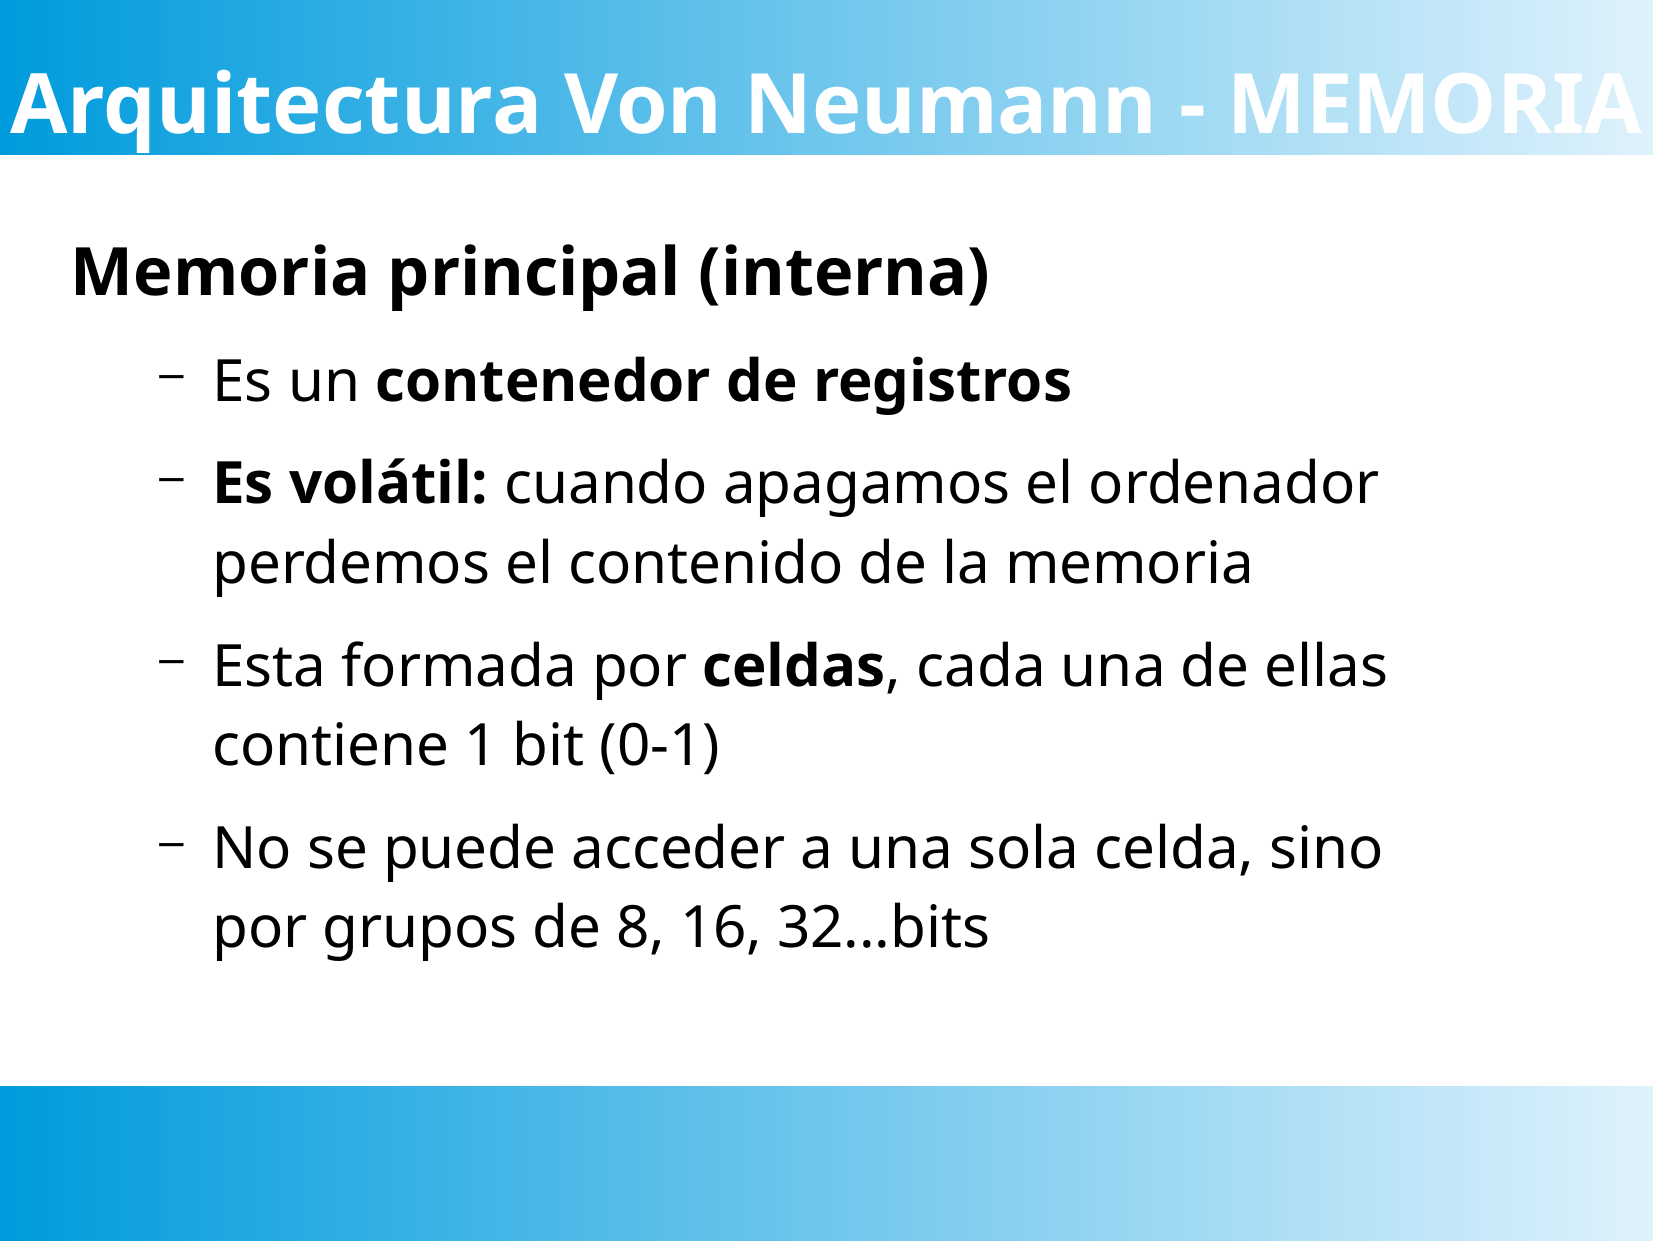

# Arquitectura Von Neumann - MEMORIA
Memoria principal (interna)
Es un contenedor de registros
Es volátil: cuando apagamos el ordenador perdemos el contenido de la memoria
Esta formada por celdas, cada una de ellas contiene 1 bit (0-1)
No se puede acceder a una sola celda, sino por grupos de 8, 16, 32...bits